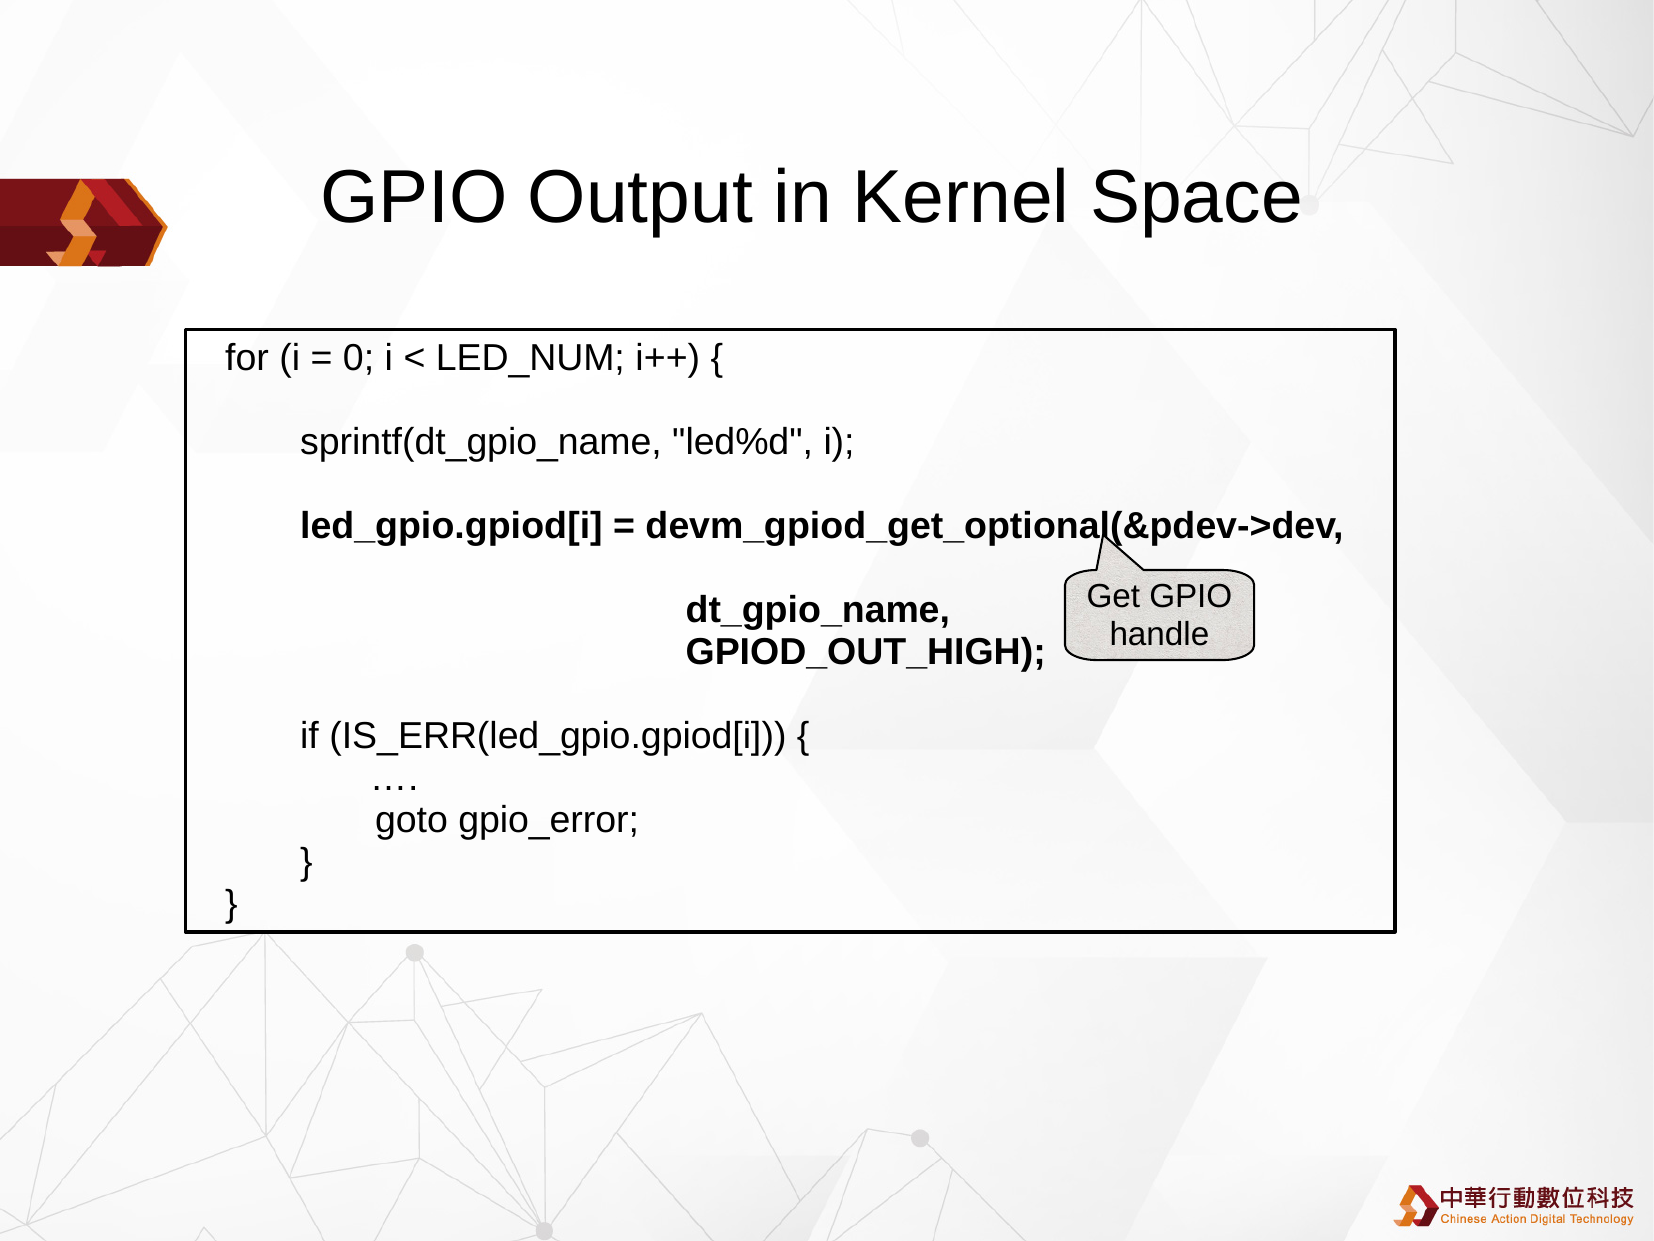

# GPIO Output in Kernel Space
	for (i = 0; i < LED_NUM; i++) {
		sprintf(dt_gpio_name, "led%d", i);
		led_gpio.gpiod[i] = devm_gpiod_get_optional(&pdev->dev,
 dt_gpio_name,
 GPIOD_OUT_HIGH);
		if (IS_ERR(led_gpio.gpiod[i])) {
 ….
			goto gpio_error;
		}
	}
Get GPIO
handle